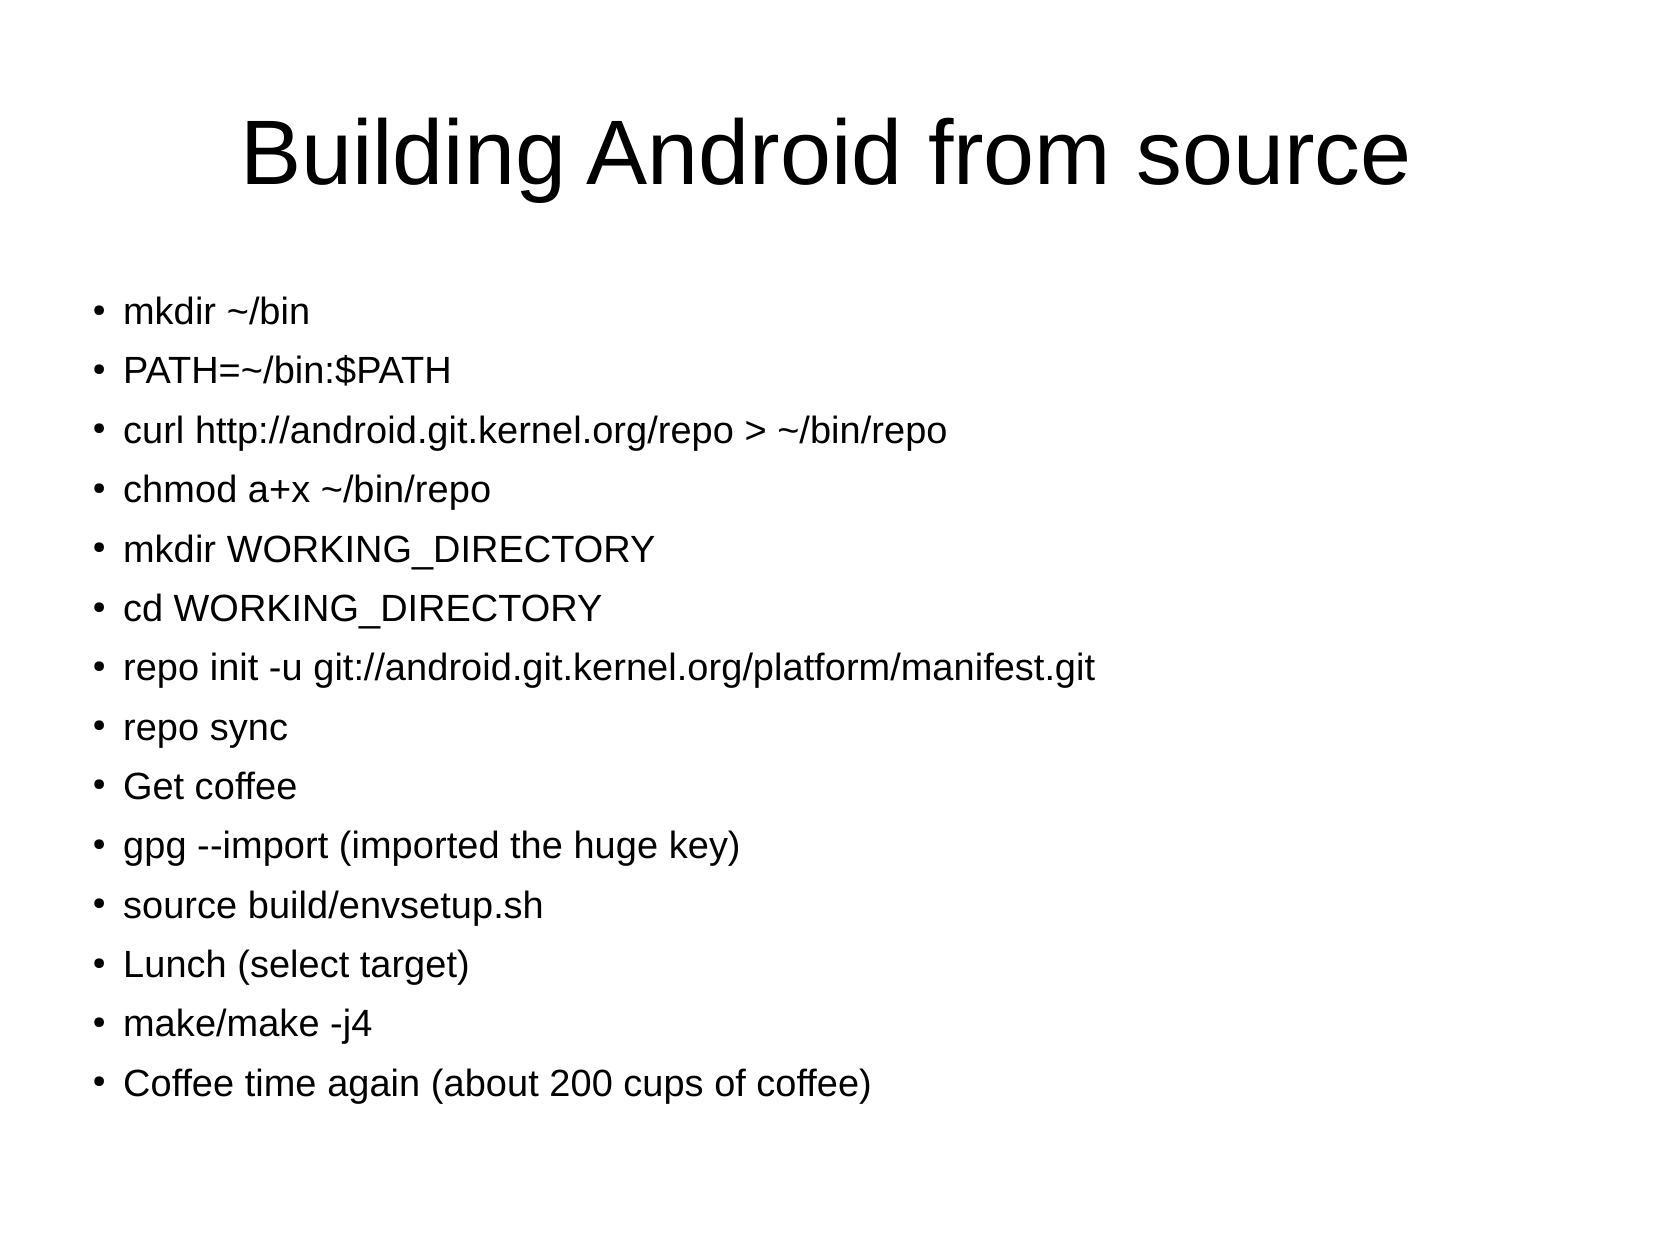

# Building Android from source
mkdir ~/bin
PATH=~/bin:$PATH
curl http://android.git.kernel.org/repo > ~/bin/repo
chmod a+x ~/bin/repo
mkdir WORKING_DIRECTORY
cd WORKING_DIRECTORY
repo init -u git://android.git.kernel.org/platform/manifest.git
repo sync
Get coffee
gpg --import (imported the huge key)
source build/envsetup.sh
Lunch (select target)
make/make -j4
Coffee time again (about 200 cups of coffee)